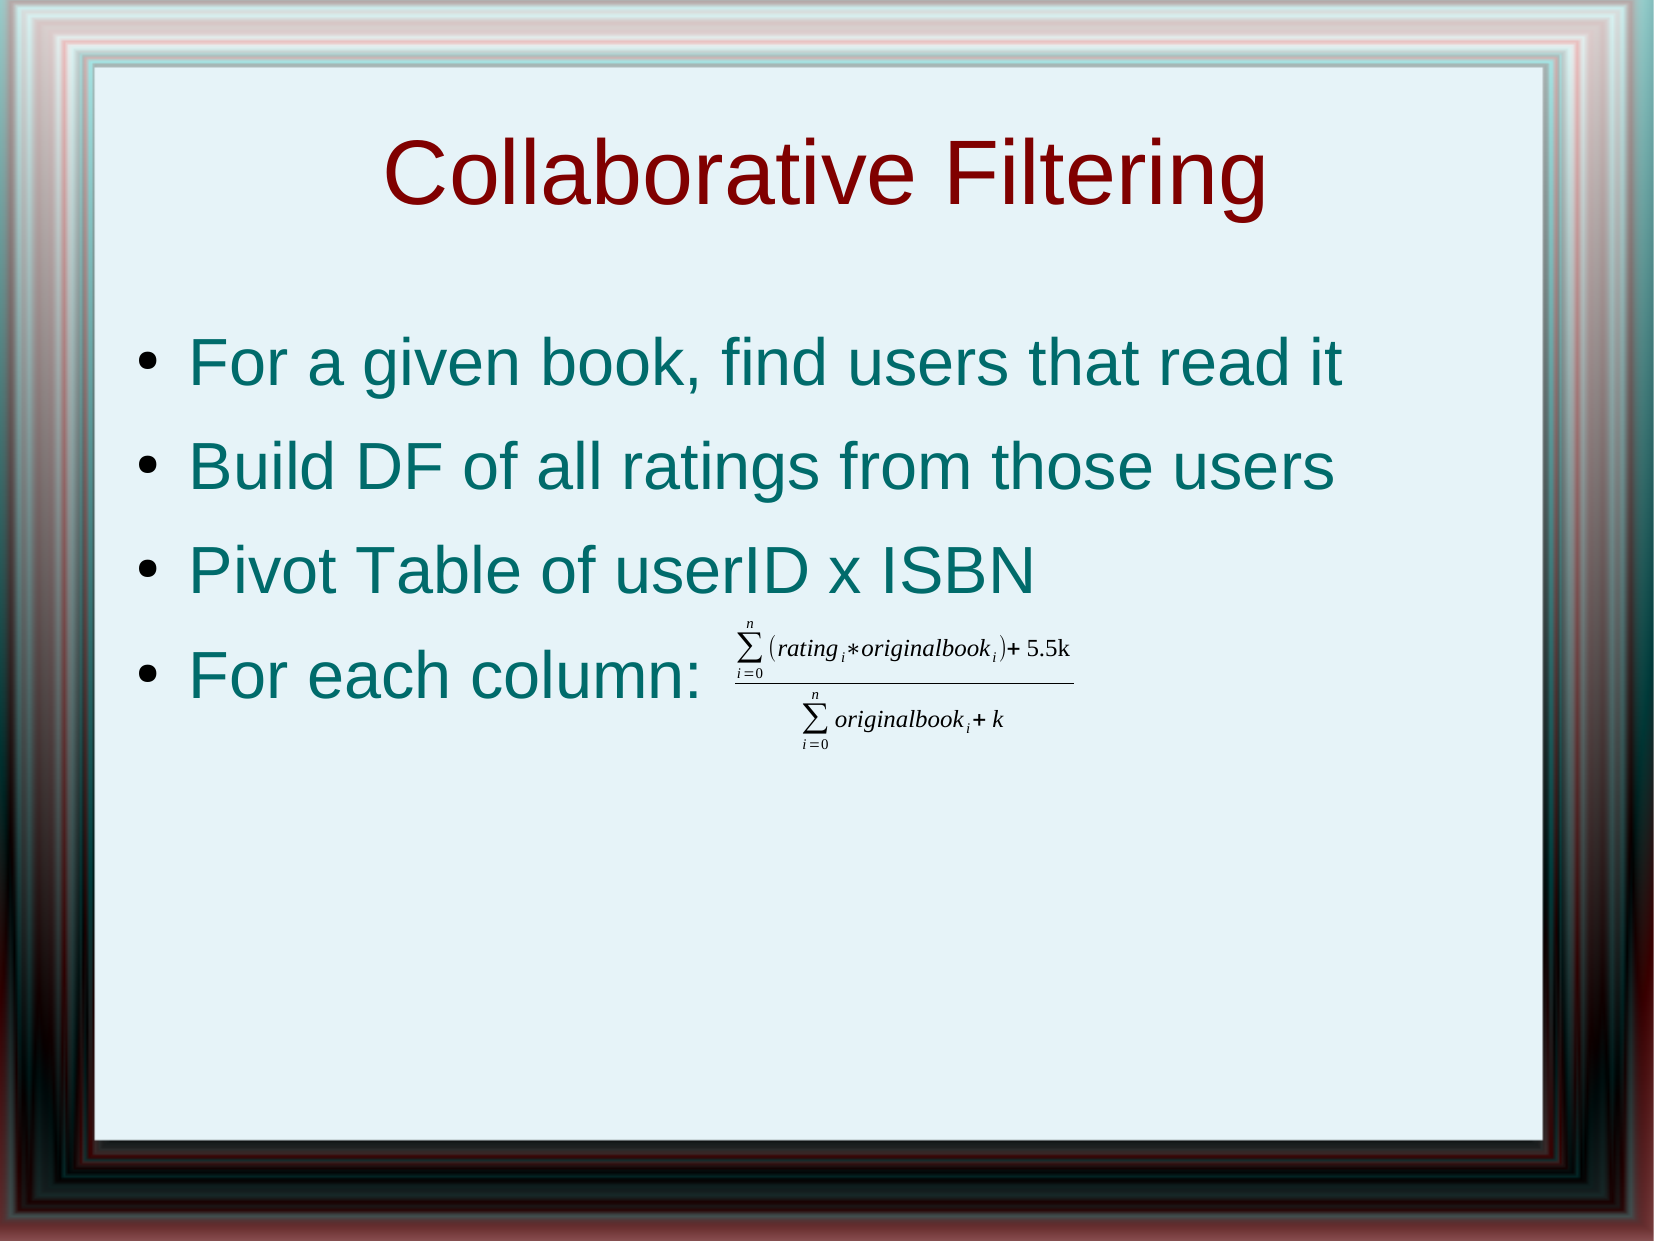

# Collaborative Filtering
For a given book, find users that read it
Build DF of all ratings from those users
Pivot Table of userID x ISBN
For each column: